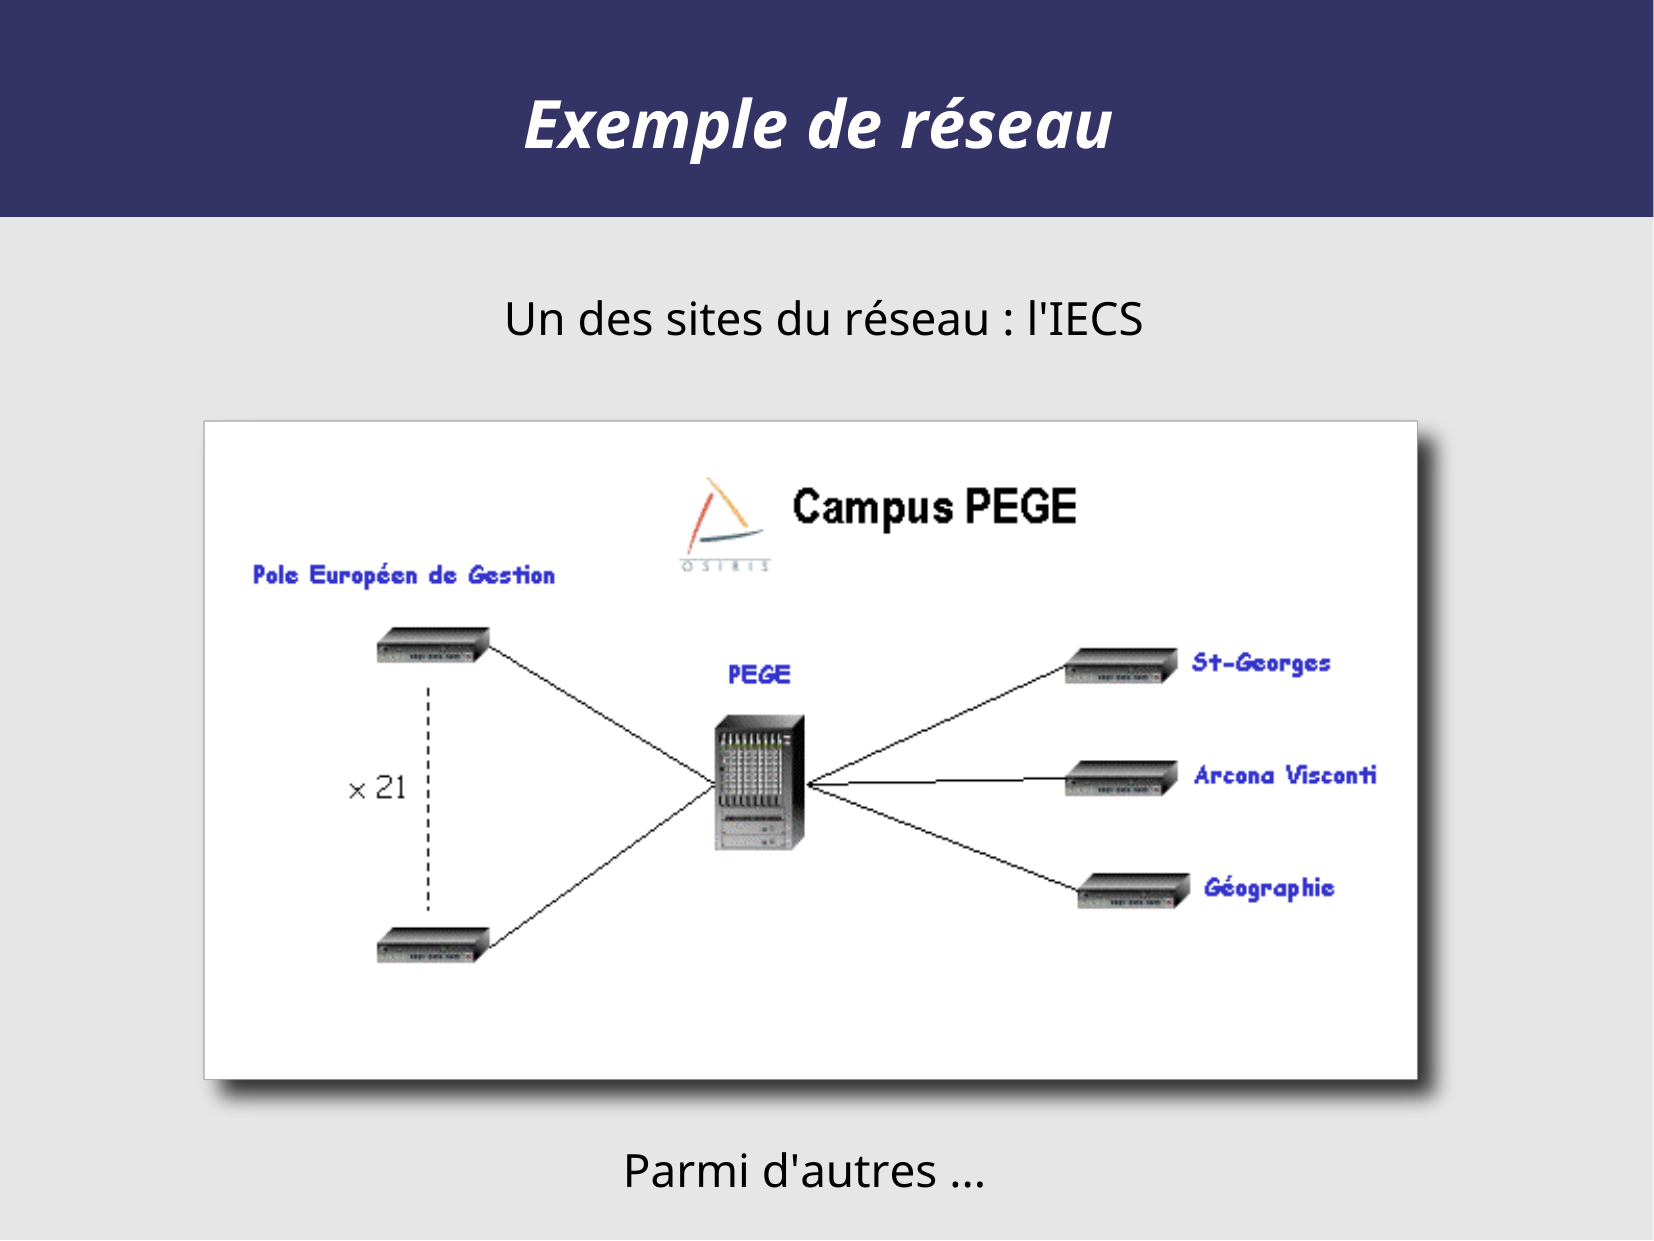

# Exemple de réseau
Un des sites du réseau : l'IECS
Parmi d'autres ...